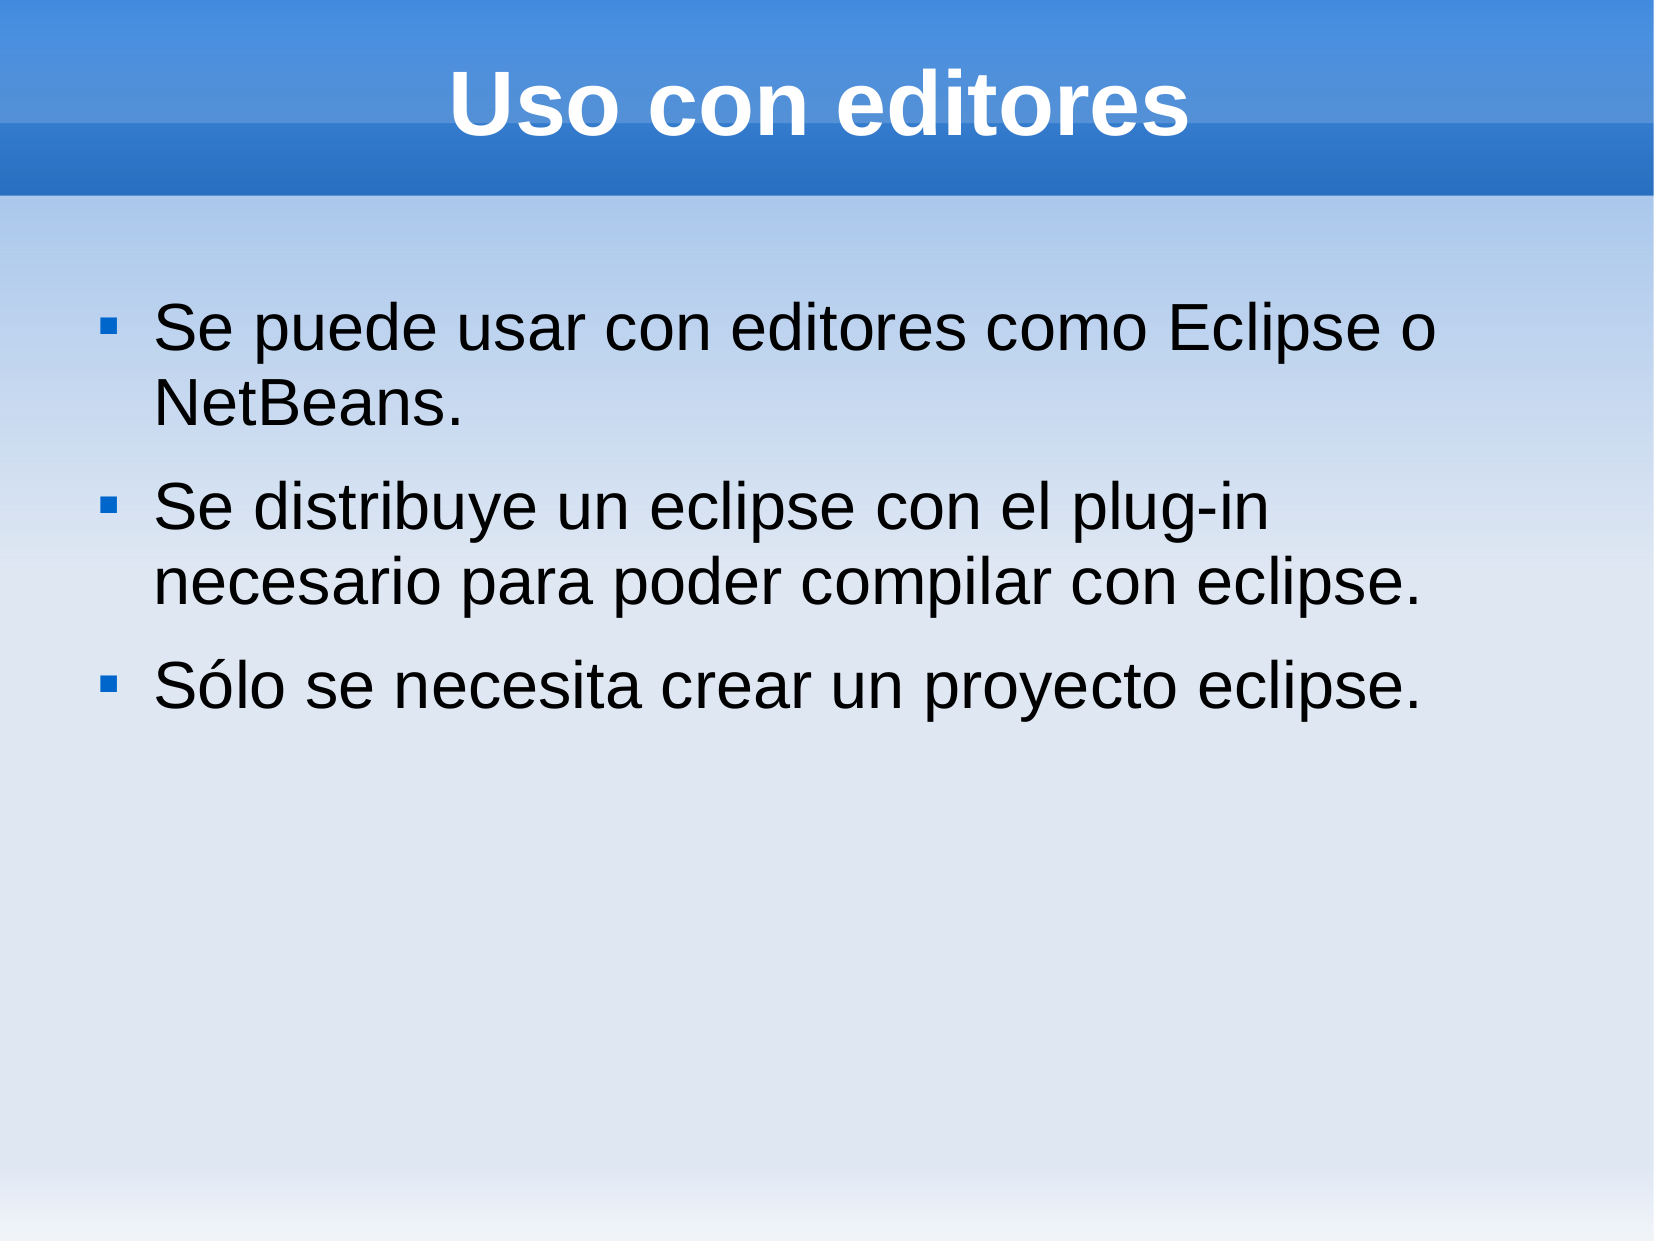

# Uso con editores
Se puede usar con editores como Eclipse o NetBeans.
Se distribuye un eclipse con el plug-in necesario para poder compilar con eclipse.
Sólo se necesita crear un proyecto eclipse.